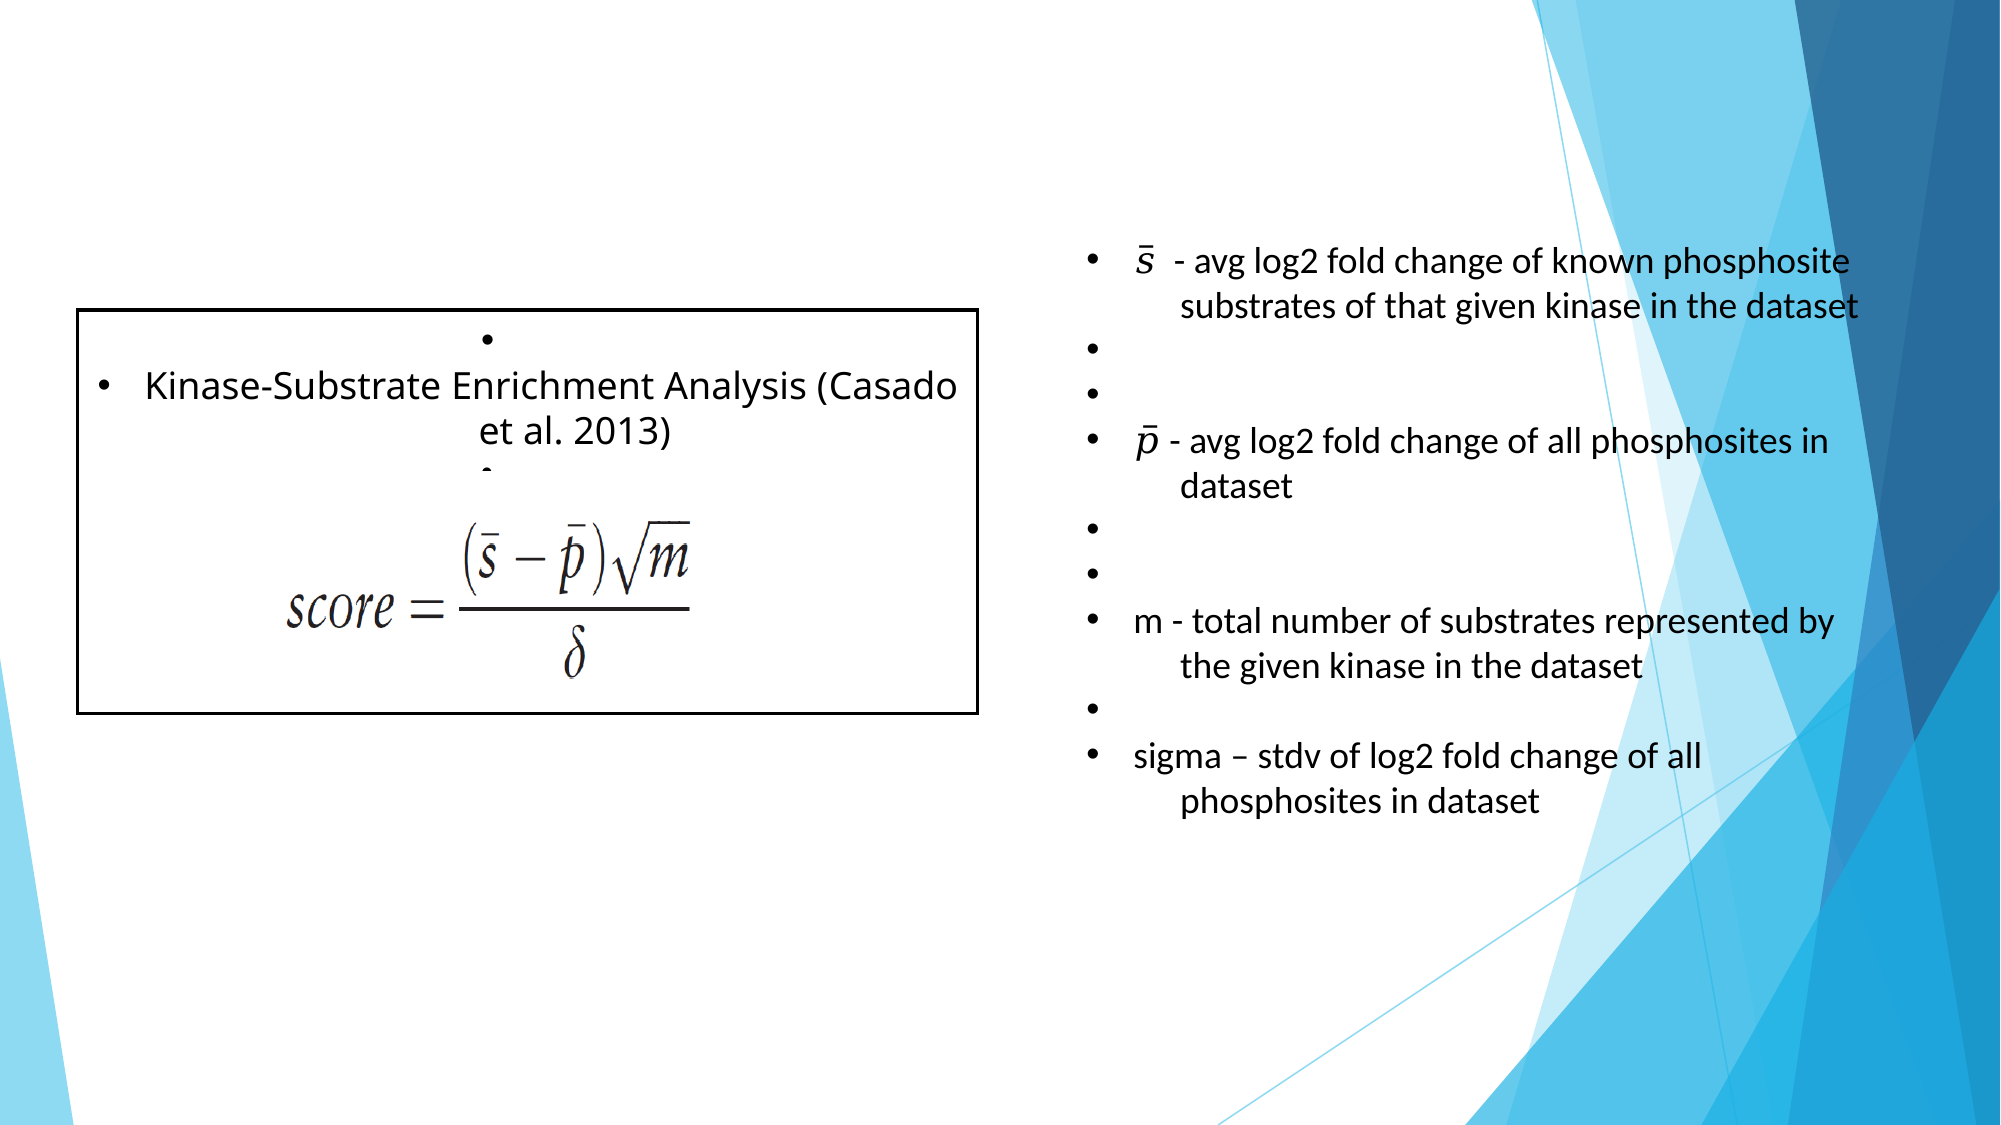

𝑠̅ - avg log2 fold change of known phosphosite substrates of that given kinase in the dataset
𝑝̅ - avg log2 fold change of all phosphosites in dataset
m - total number of substrates represented by the given kinase in the dataset
sigma – stdv of log2 fold change of all phosphosites in dataset
Kinase-Substrate Enrichment Analysis (Casado et al. 2013)